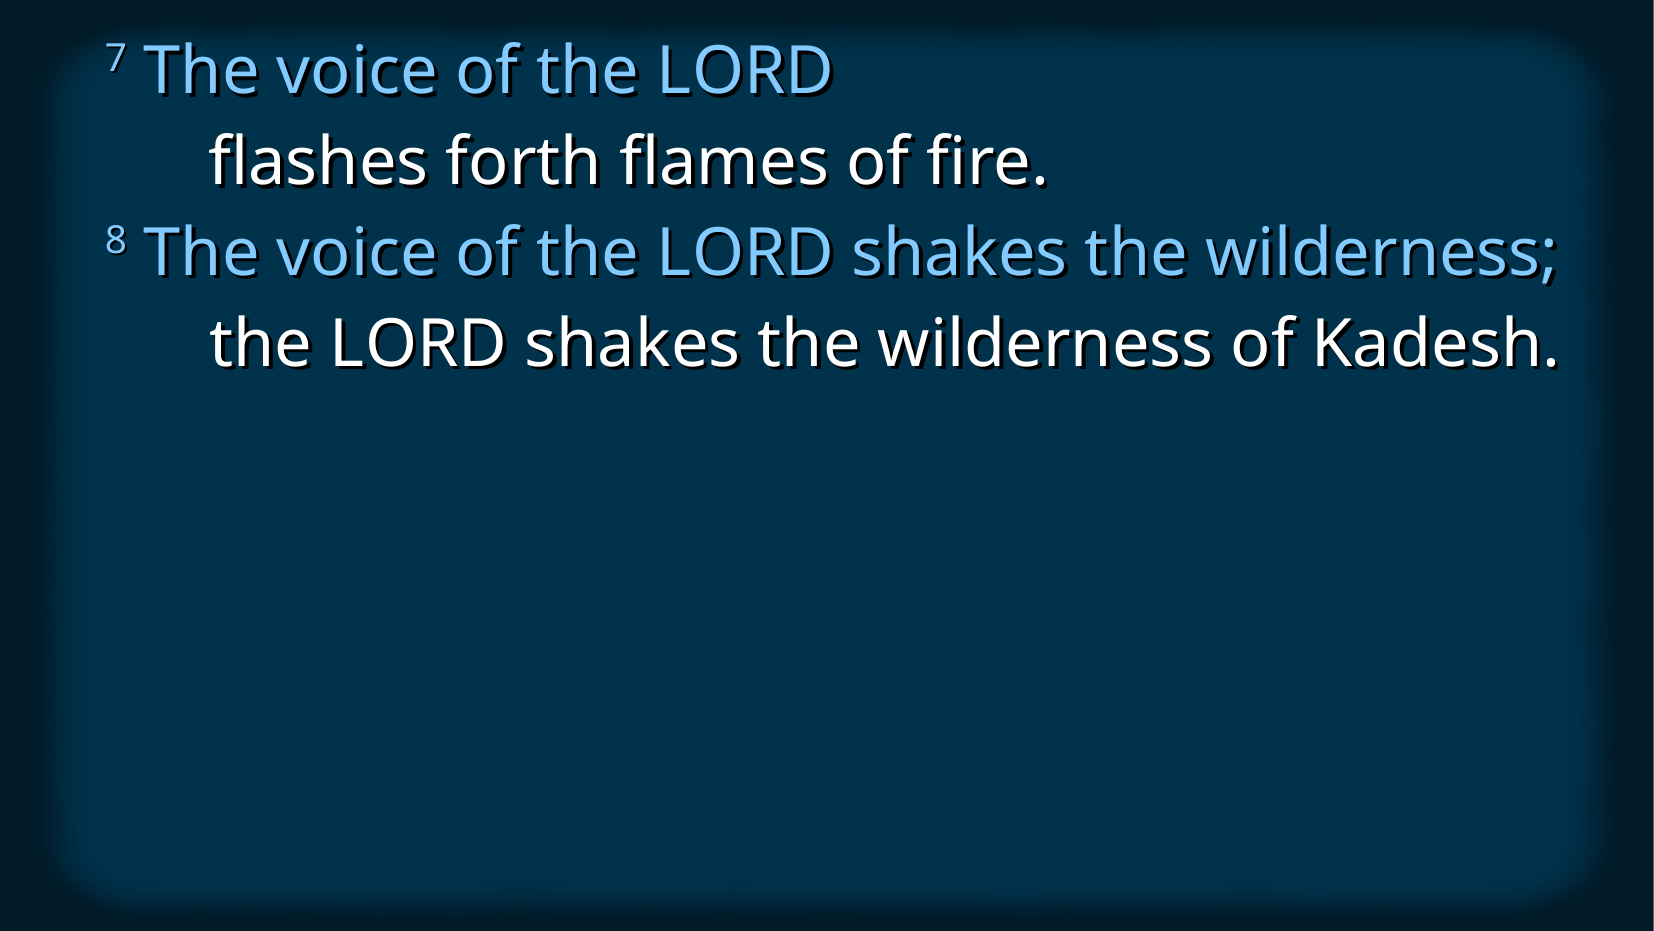

7 The voice of the LORD
 flashes forth flames of fire.
8 The voice of the LORD shakes the wilderness;
 the LORD shakes the wilderness of Kadesh.